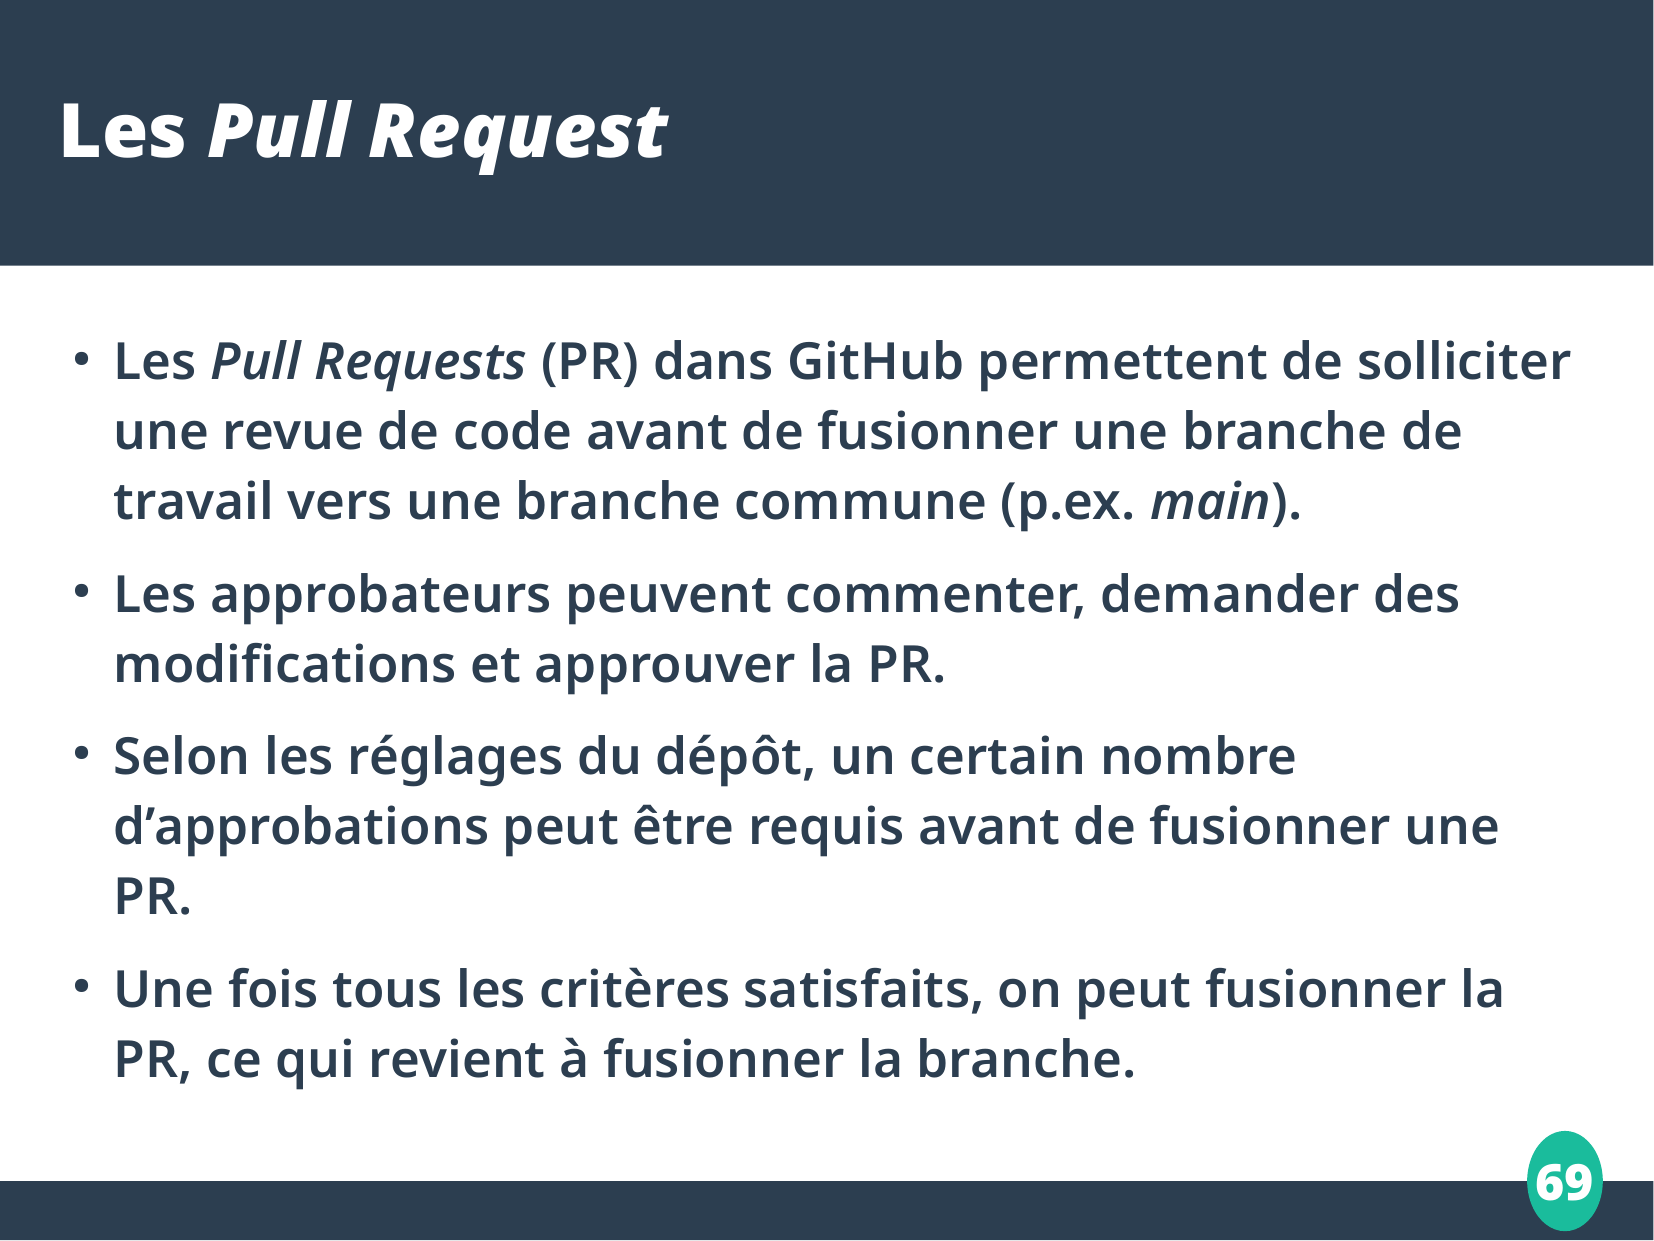

# Les Pull Request
Les Pull Requests (PR) dans GitHub permettent de solliciter une revue de code avant de fusionner une branche de travail vers une branche commune (p.ex. main).
Les approbateurs peuvent commenter, demander des modifications et approuver la PR.
Selon les réglages du dépôt, un certain nombre d’approbations peut être requis avant de fusionner une PR.
Une fois tous les critères satisfaits, on peut fusionner la PR, ce qui revient à fusionner la branche.